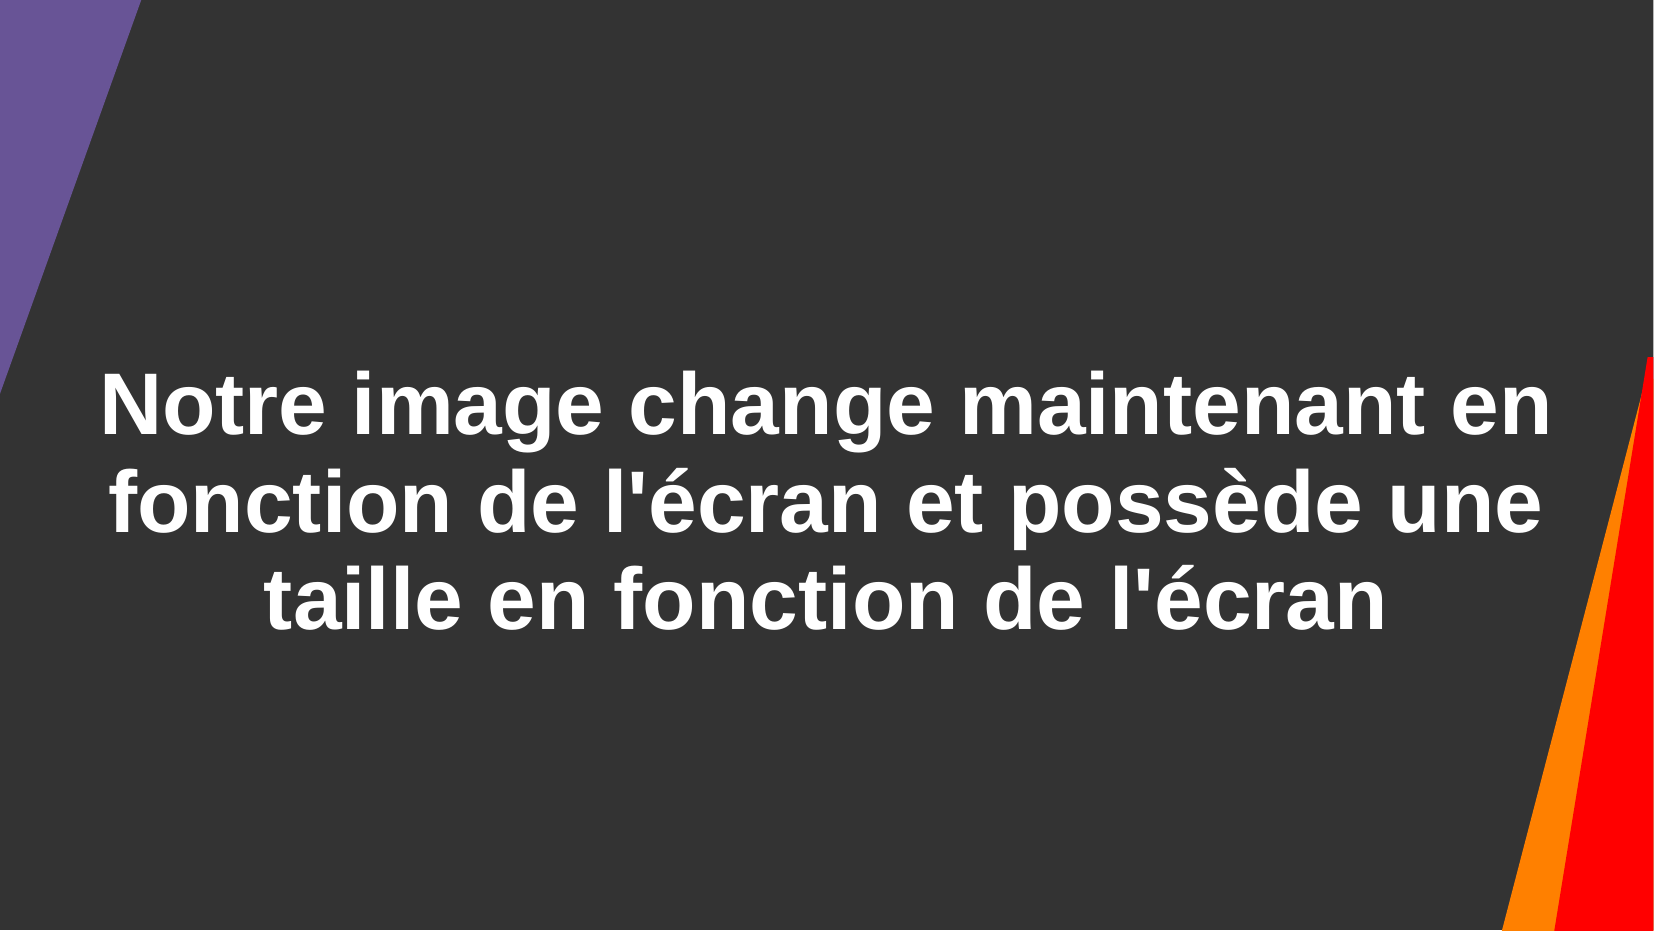

# Notre image change maintenant en fonction de l'écran et possède une taille en fonction de l'écran